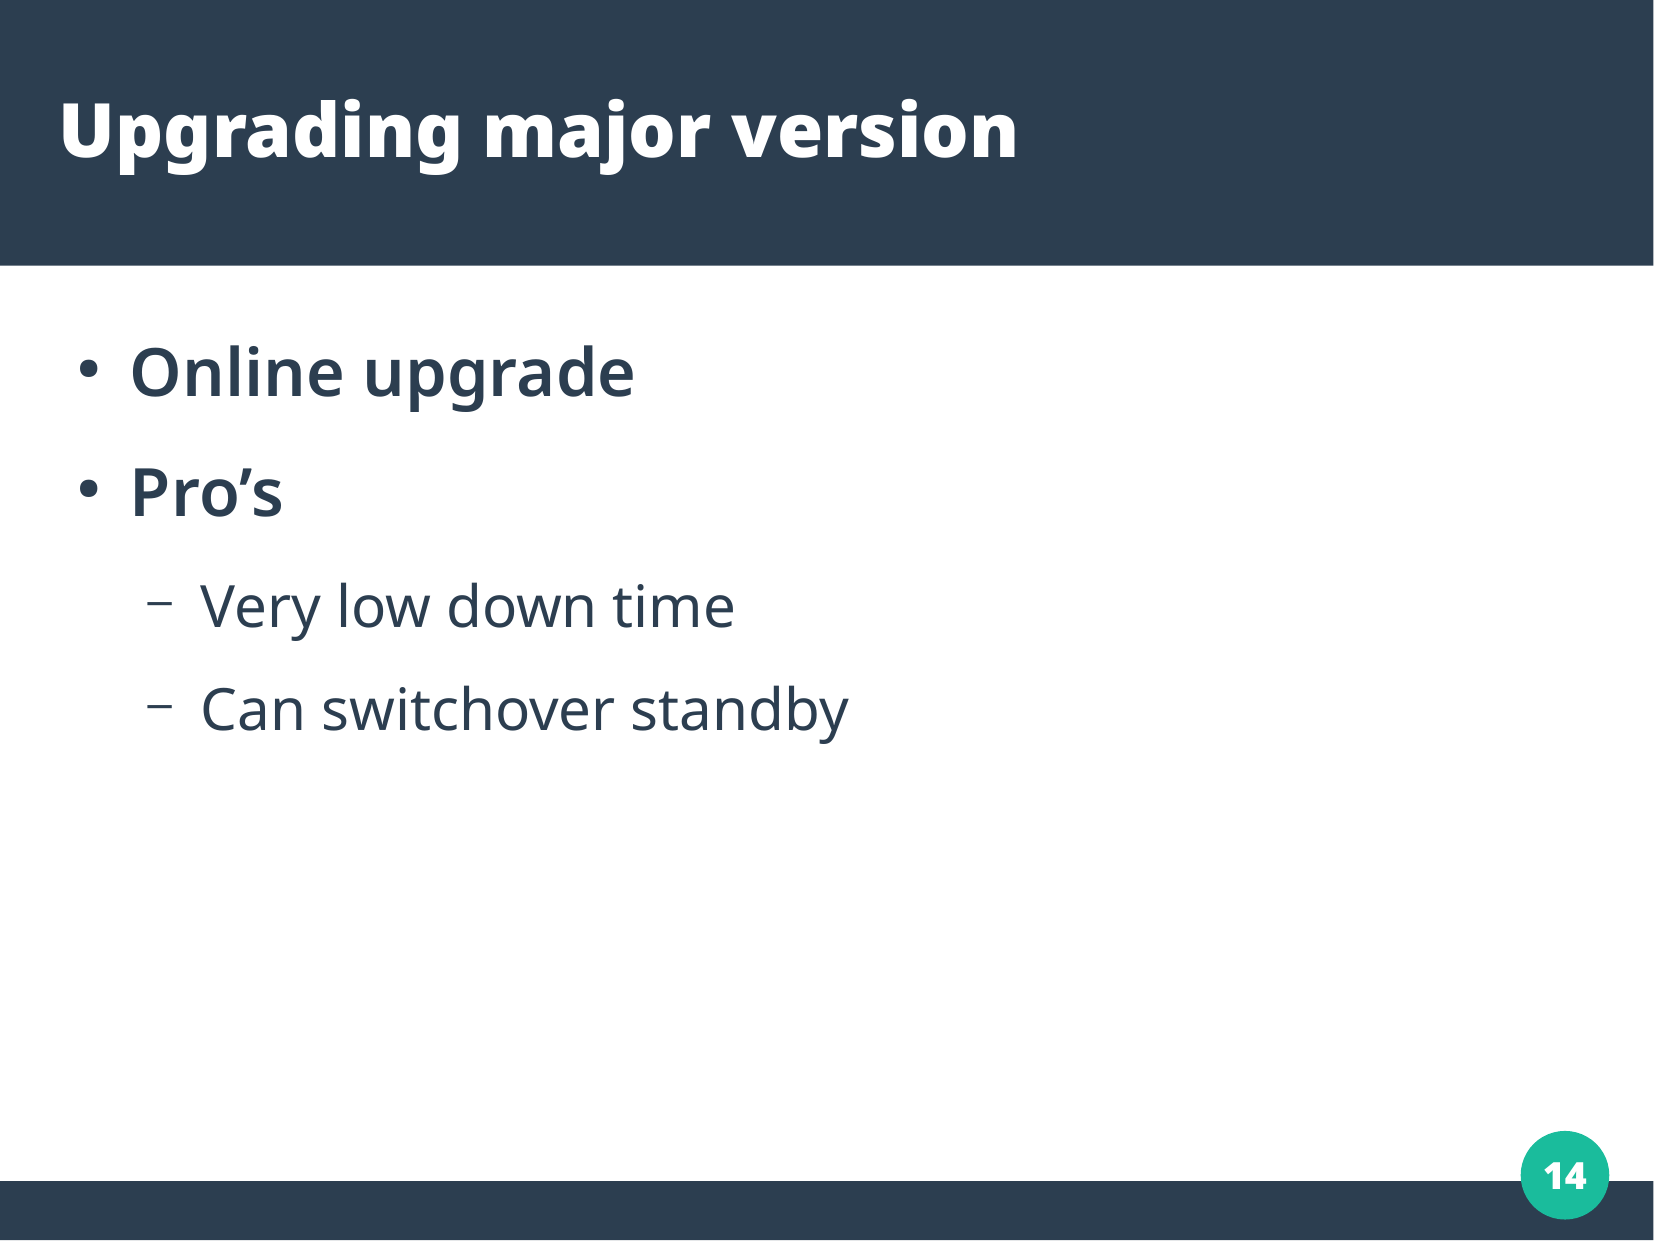

# Upgrading major version
Online upgrade
Pro’s
Very low down time
Can switchover standby
14